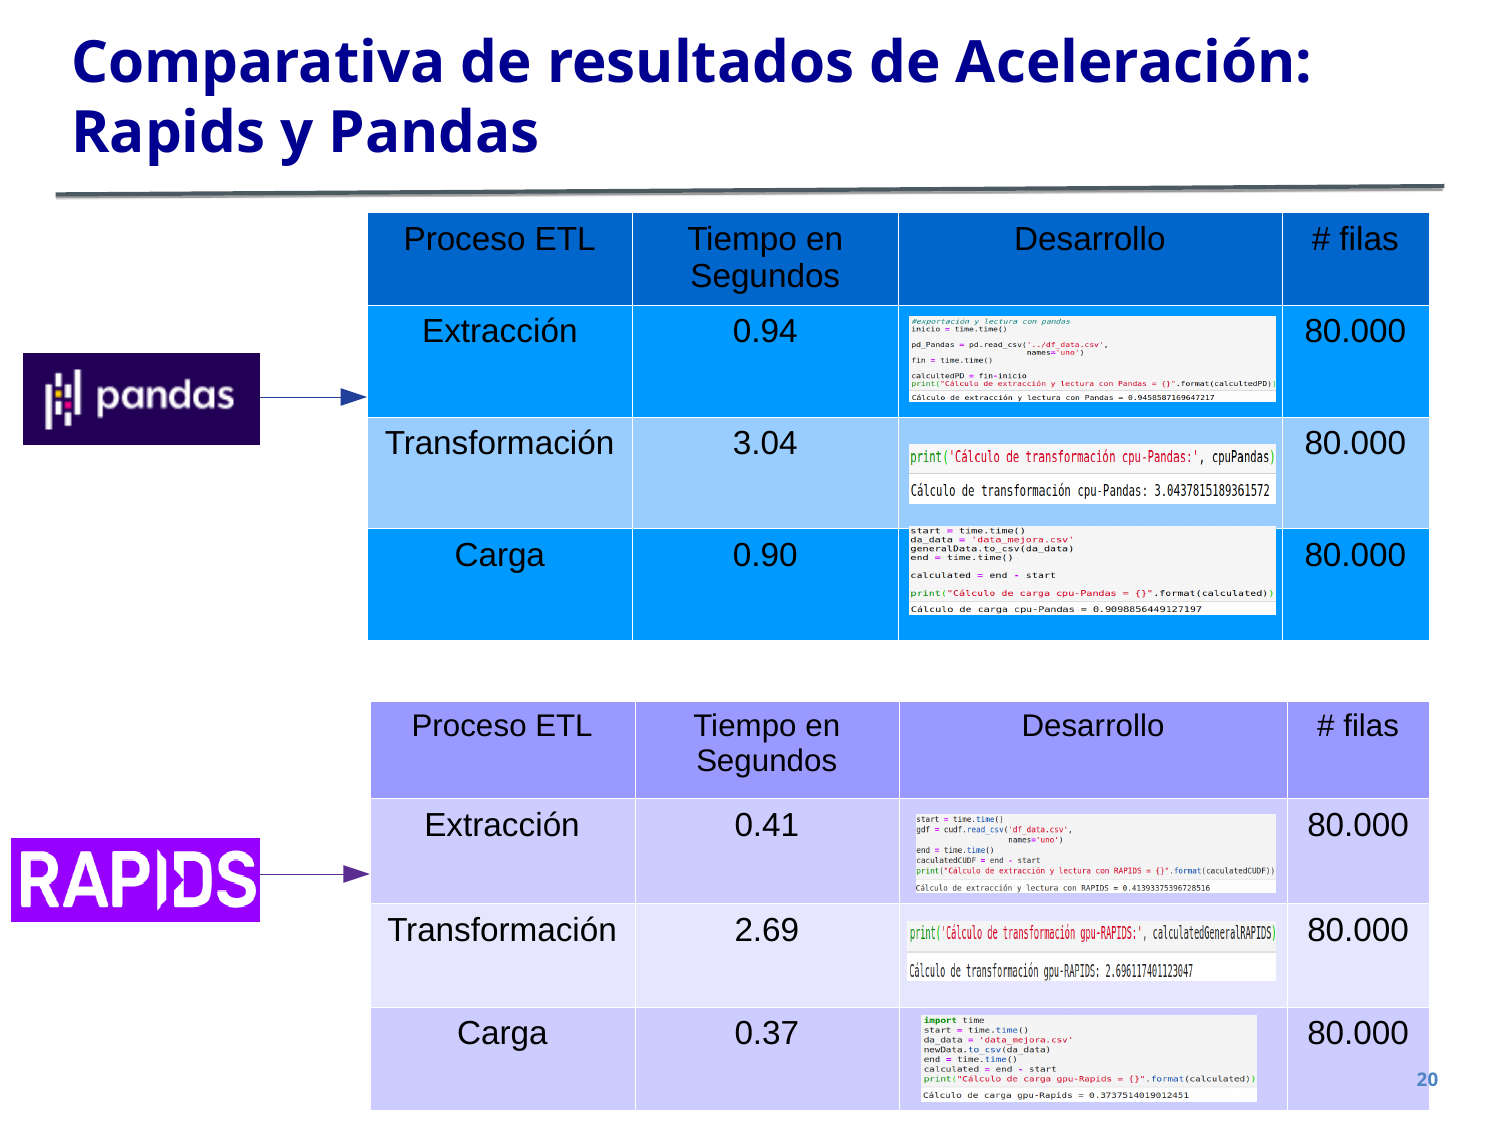

# Comparativa de resultados de Aceleración: Rapids y Pandas
| Proceso ETL | Tiempo en Segundos | Desarrollo | # filas |
| --- | --- | --- | --- |
| Extracción | 0.94 | | 80.000 |
| Transformación | 3.04 | | 80.000 |
| Carga | 0.90 | | 80.000 |
| Proceso ETL | Tiempo en Segundos | Desarrollo | # filas |
| --- | --- | --- | --- |
| Extracción | 0.41 | | 80.000 |
| Transformación | 2.69 | | 80.000 |
| Carga | 0.37 | | 80.000 |